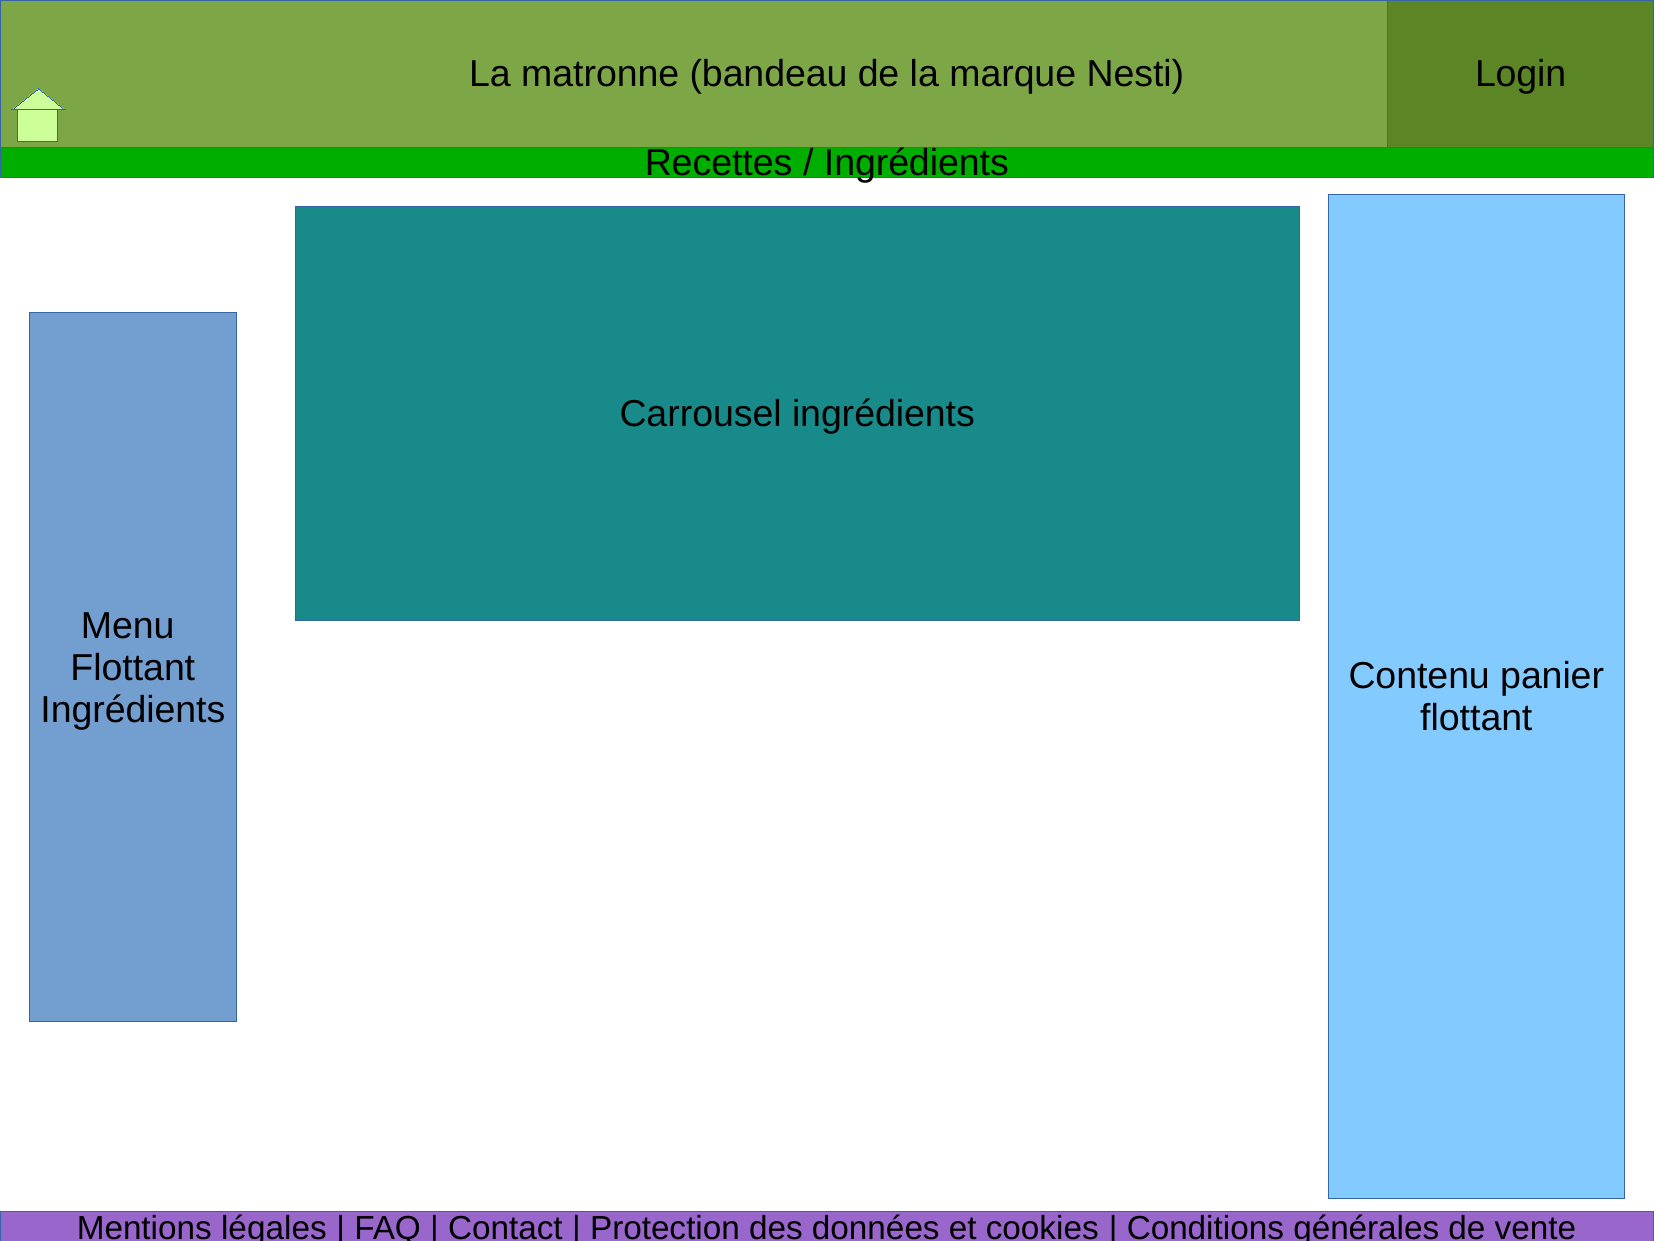

La matronne (bandeau de la marque Nesti)
Login
Recettes / Ingrédients
Contenu panier
flottant
Carrousel ingrédients
Menu
Flottant
Ingrédients
Mentions légales | FAQ | Contact | Protection des données et cookies | Conditions générales de vente